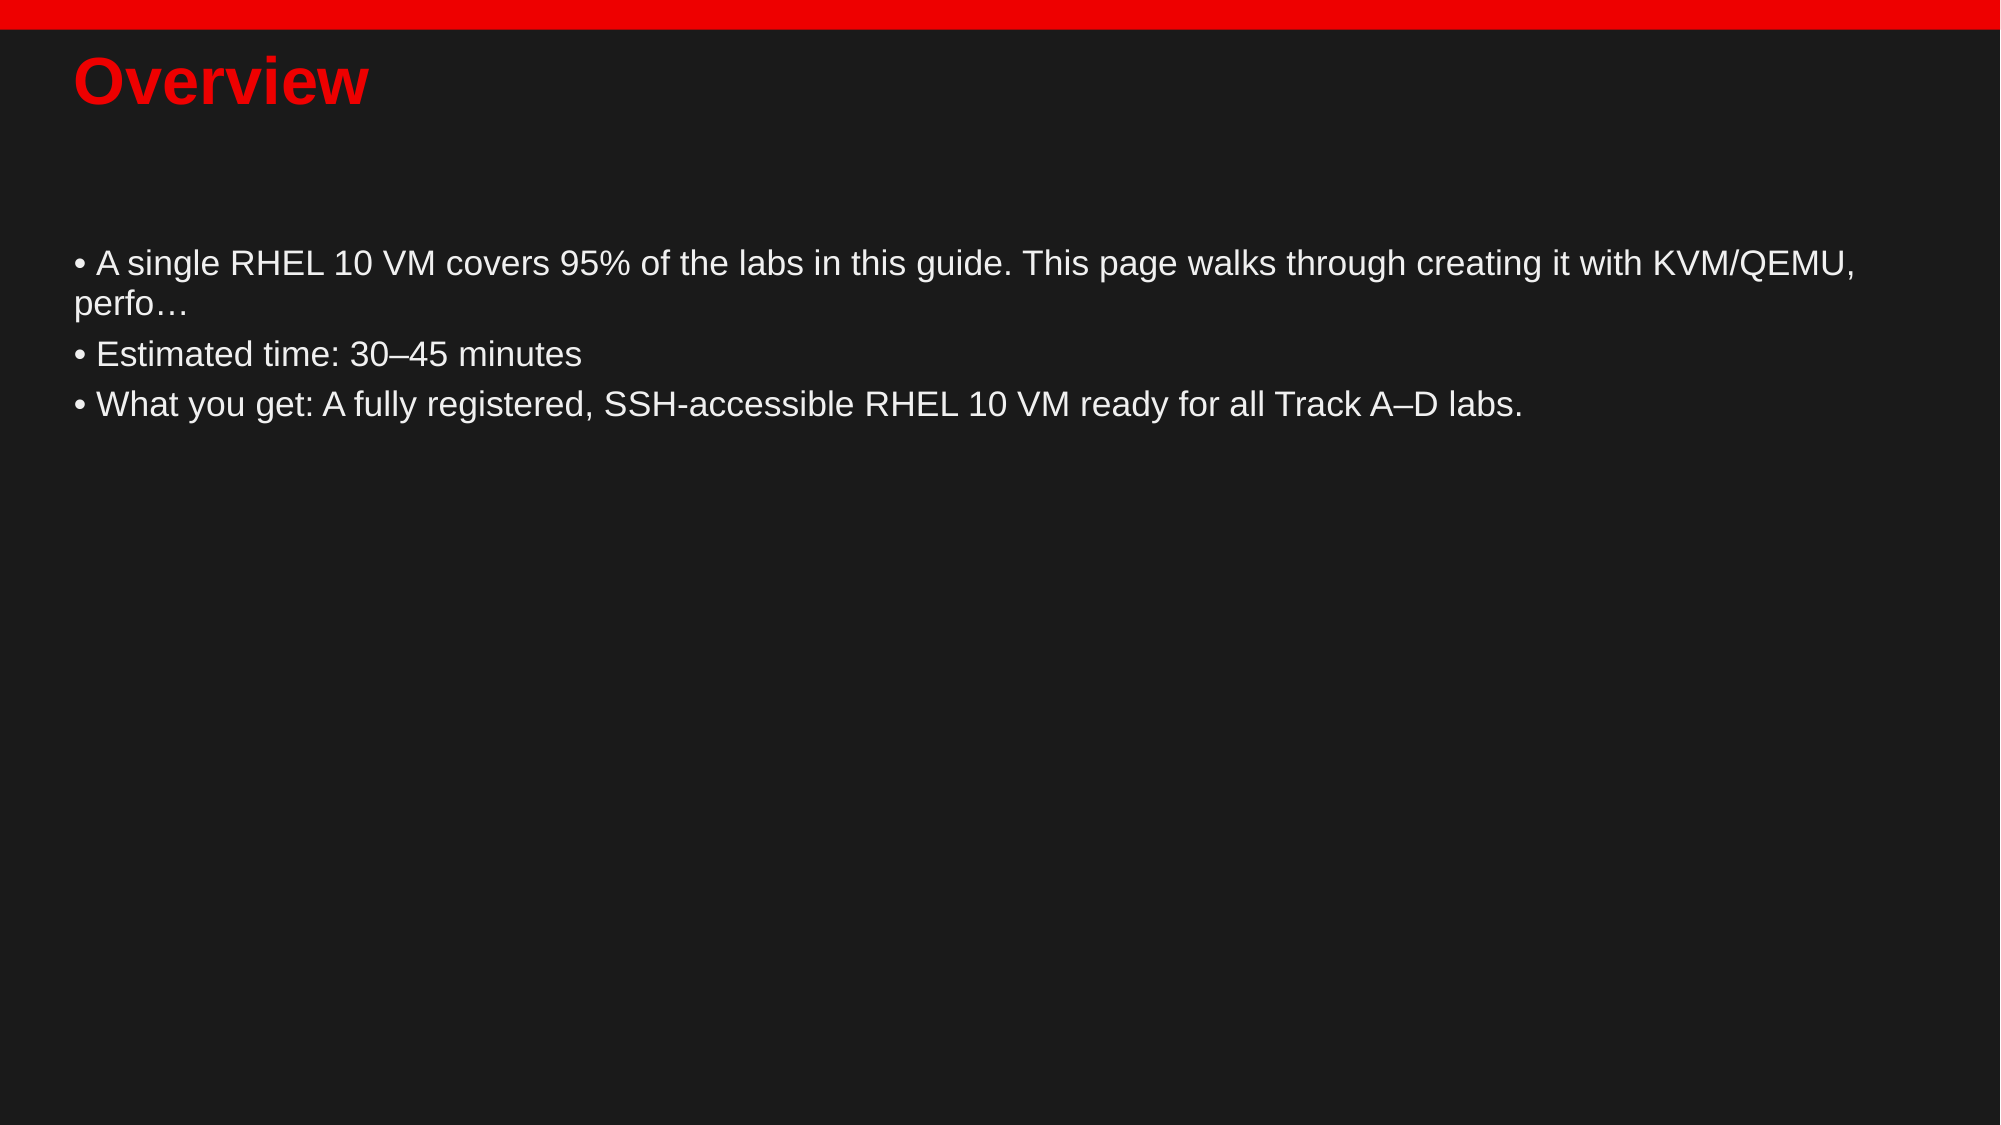

Overview
• A single RHEL 10 VM covers 95% of the labs in this guide. This page walks through creating it with KVM/QEMU, perfo…
• Estimated time: 30–45 minutes
• What you get: A fully registered, SSH-accessible RHEL 10 VM ready for all Track A–D labs.